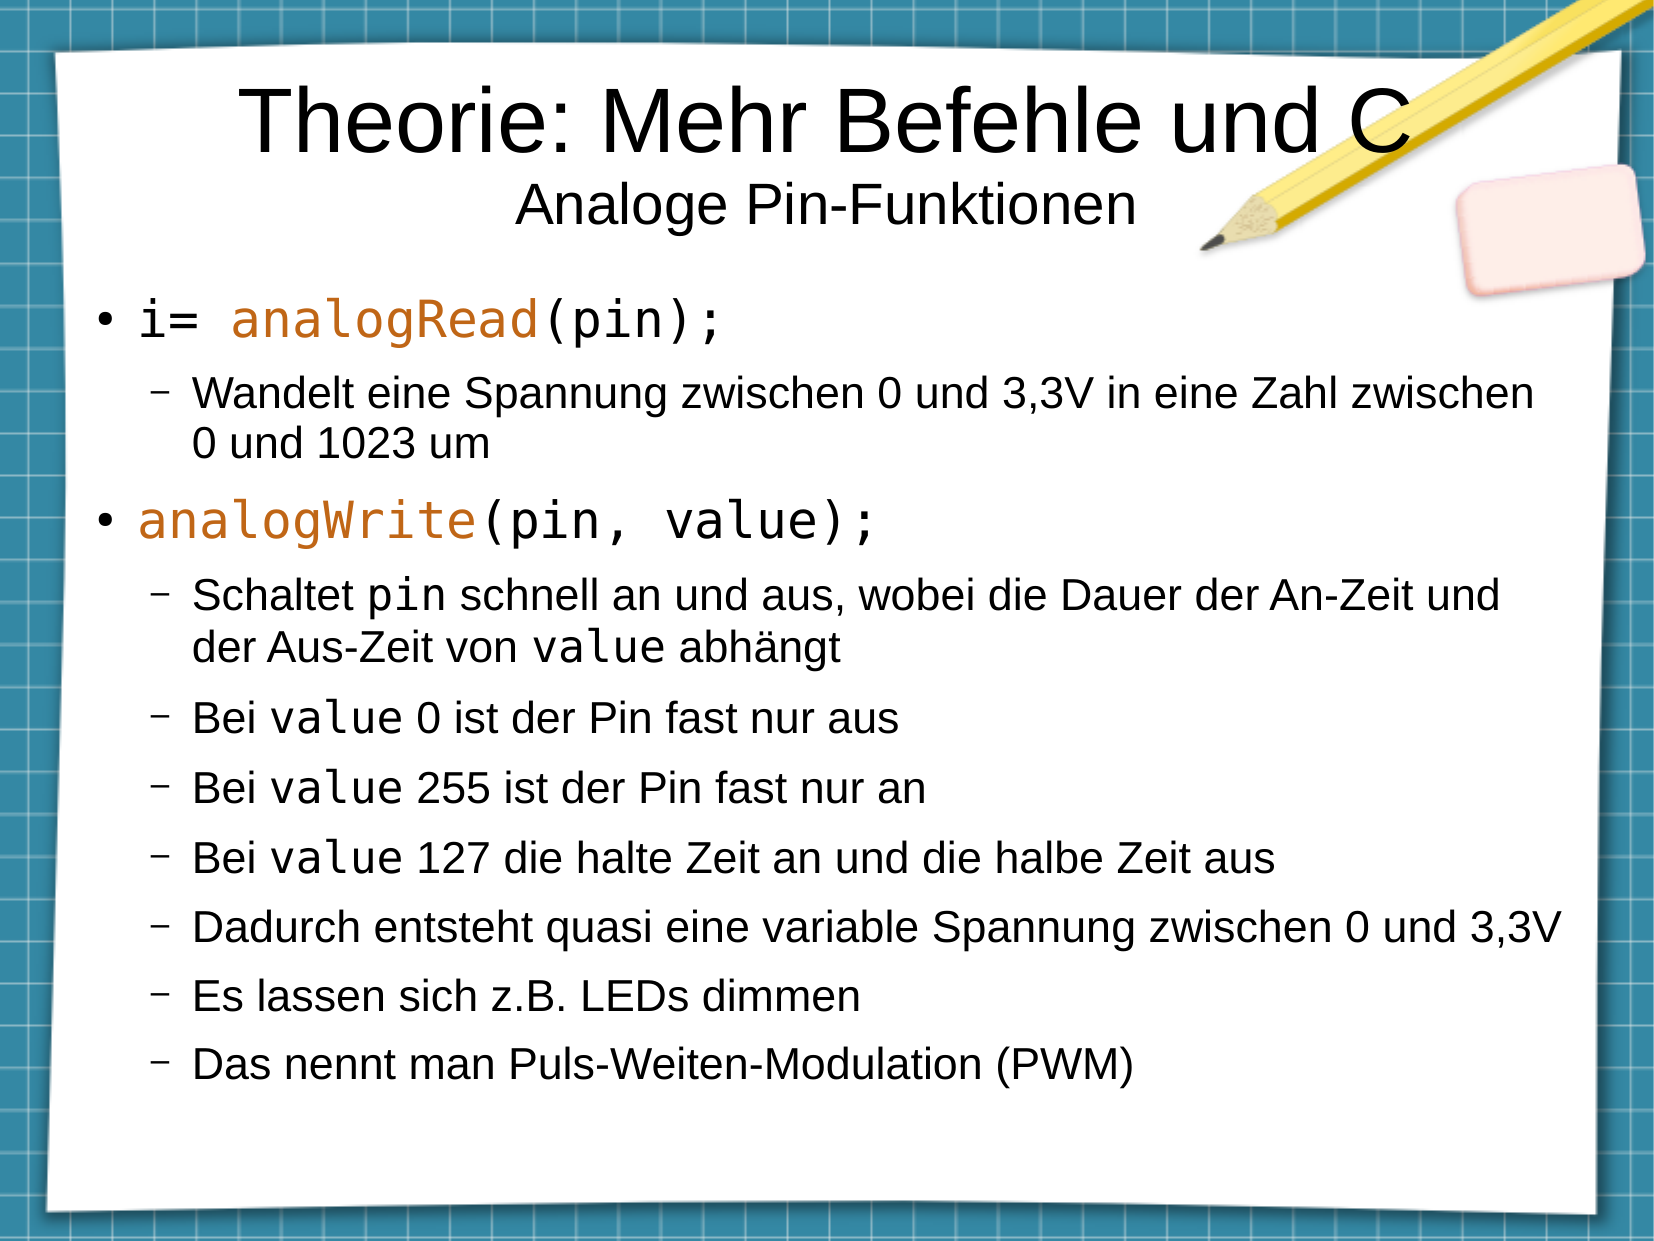

# Theorie: Mehr Befehle und C Analoge Pin-Funktionen
i= analogRead(pin);
Wandelt eine Spannung zwischen 0 und 3,3V in eine Zahl zwischen 0 und 1023 um
analogWrite(pin, value);
Schaltet pin schnell an und aus, wobei die Dauer der An-Zeit und der Aus-Zeit von value abhängt
Bei value 0 ist der Pin fast nur aus
Bei value 255 ist der Pin fast nur an
Bei value 127 die halte Zeit an und die halbe Zeit aus
Dadurch entsteht quasi eine variable Spannung zwischen 0 und 3,3V
Es lassen sich z.B. LEDs dimmen
Das nennt man Puls-Weiten-Modulation (PWM)